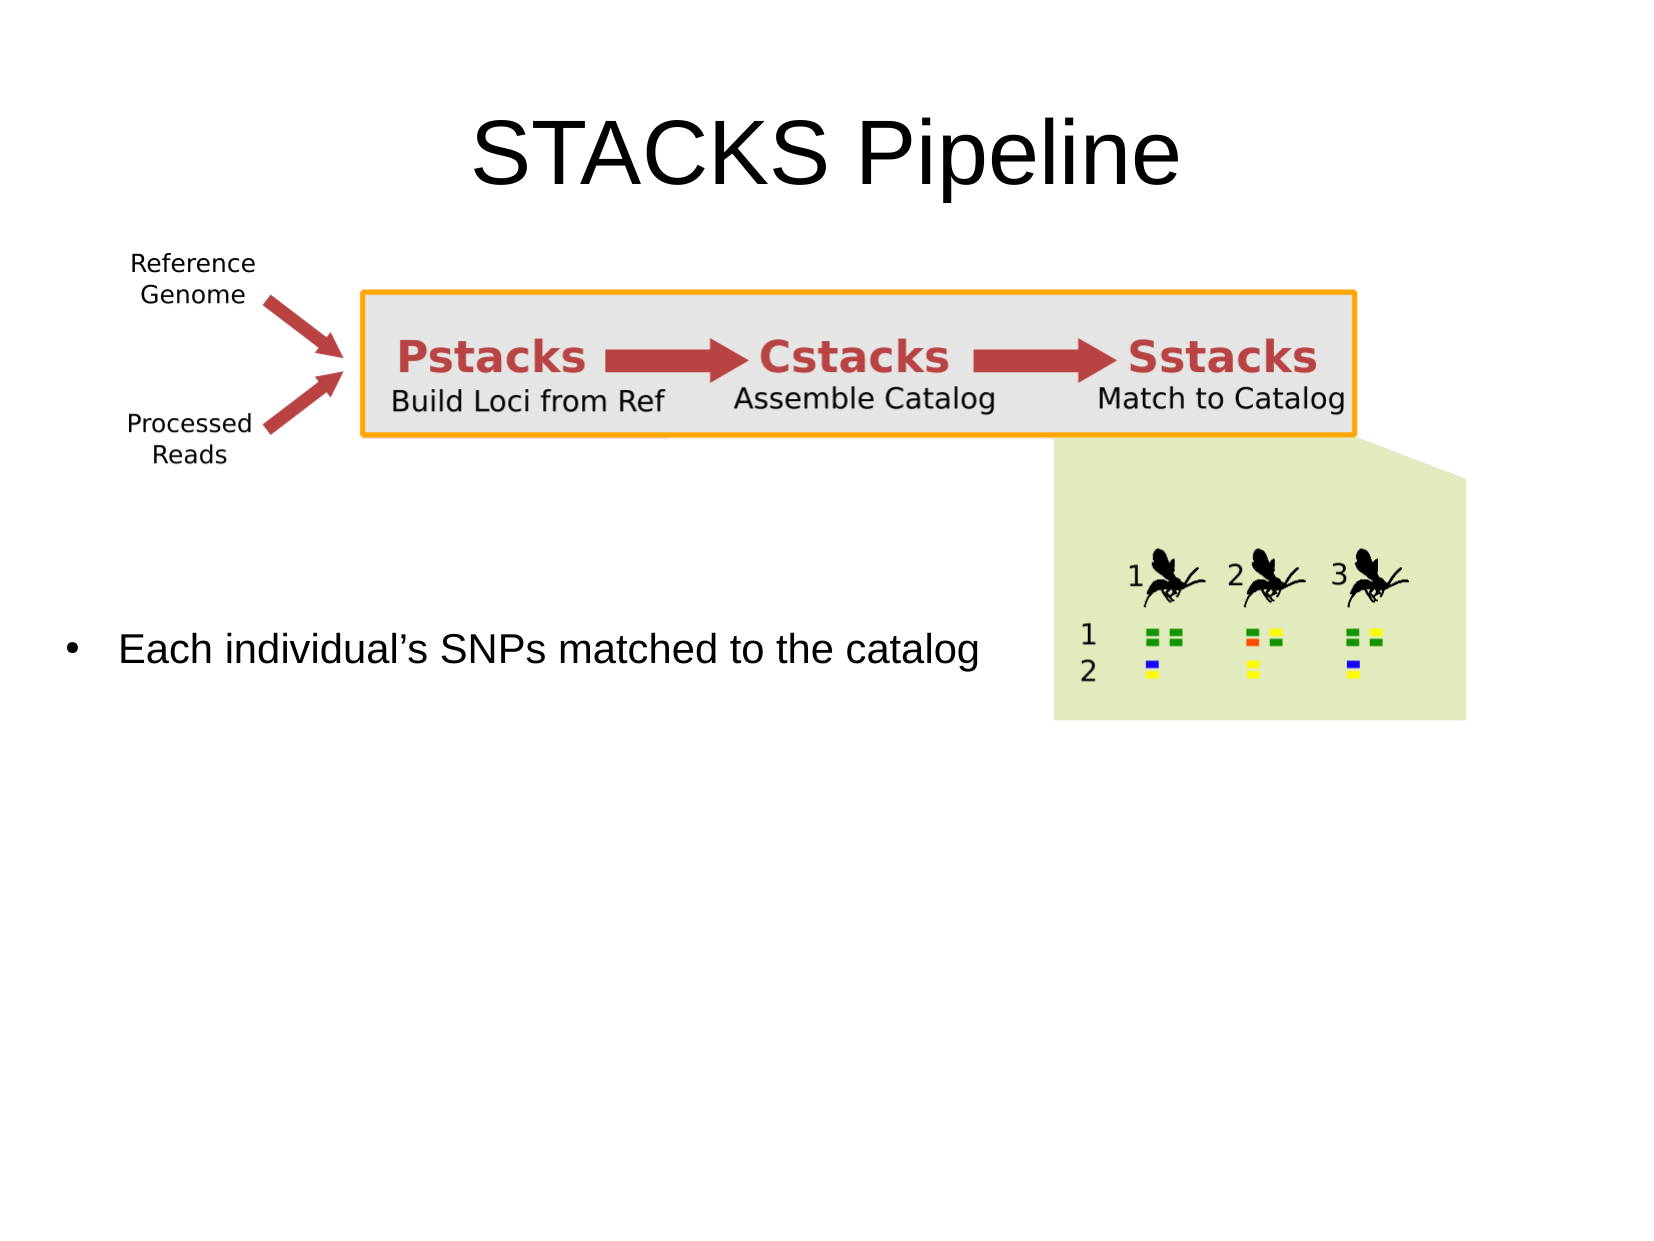

# STACKS Pipeline
Each individual’s SNPs matched to the catalog